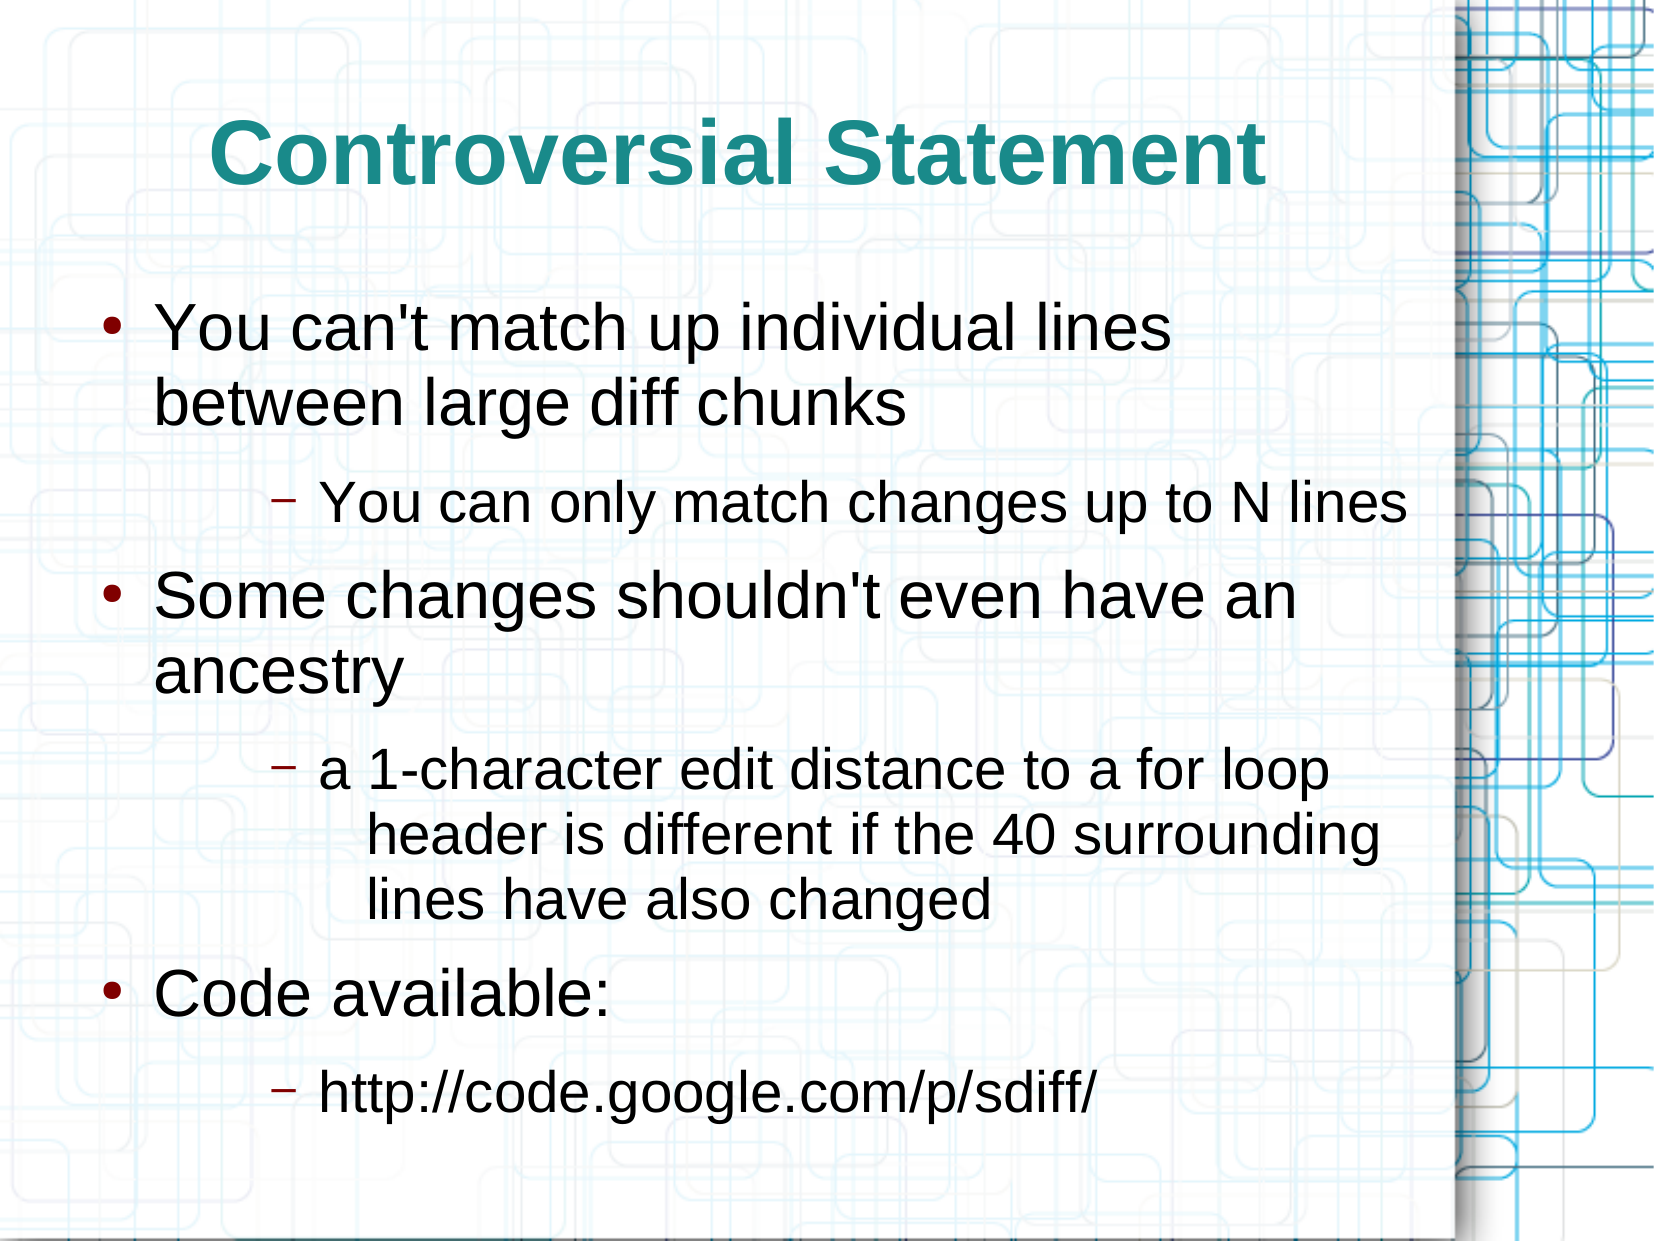

# Controversial Statement
You can't match up individual lines between large diff chunks
You can only match changes up to N lines
Some changes shouldn't even have an ancestry
a 1-character edit distance to a for loop header is different if the 40 surrounding lines have also changed
Code available:
http://code.google.com/p/sdiff/